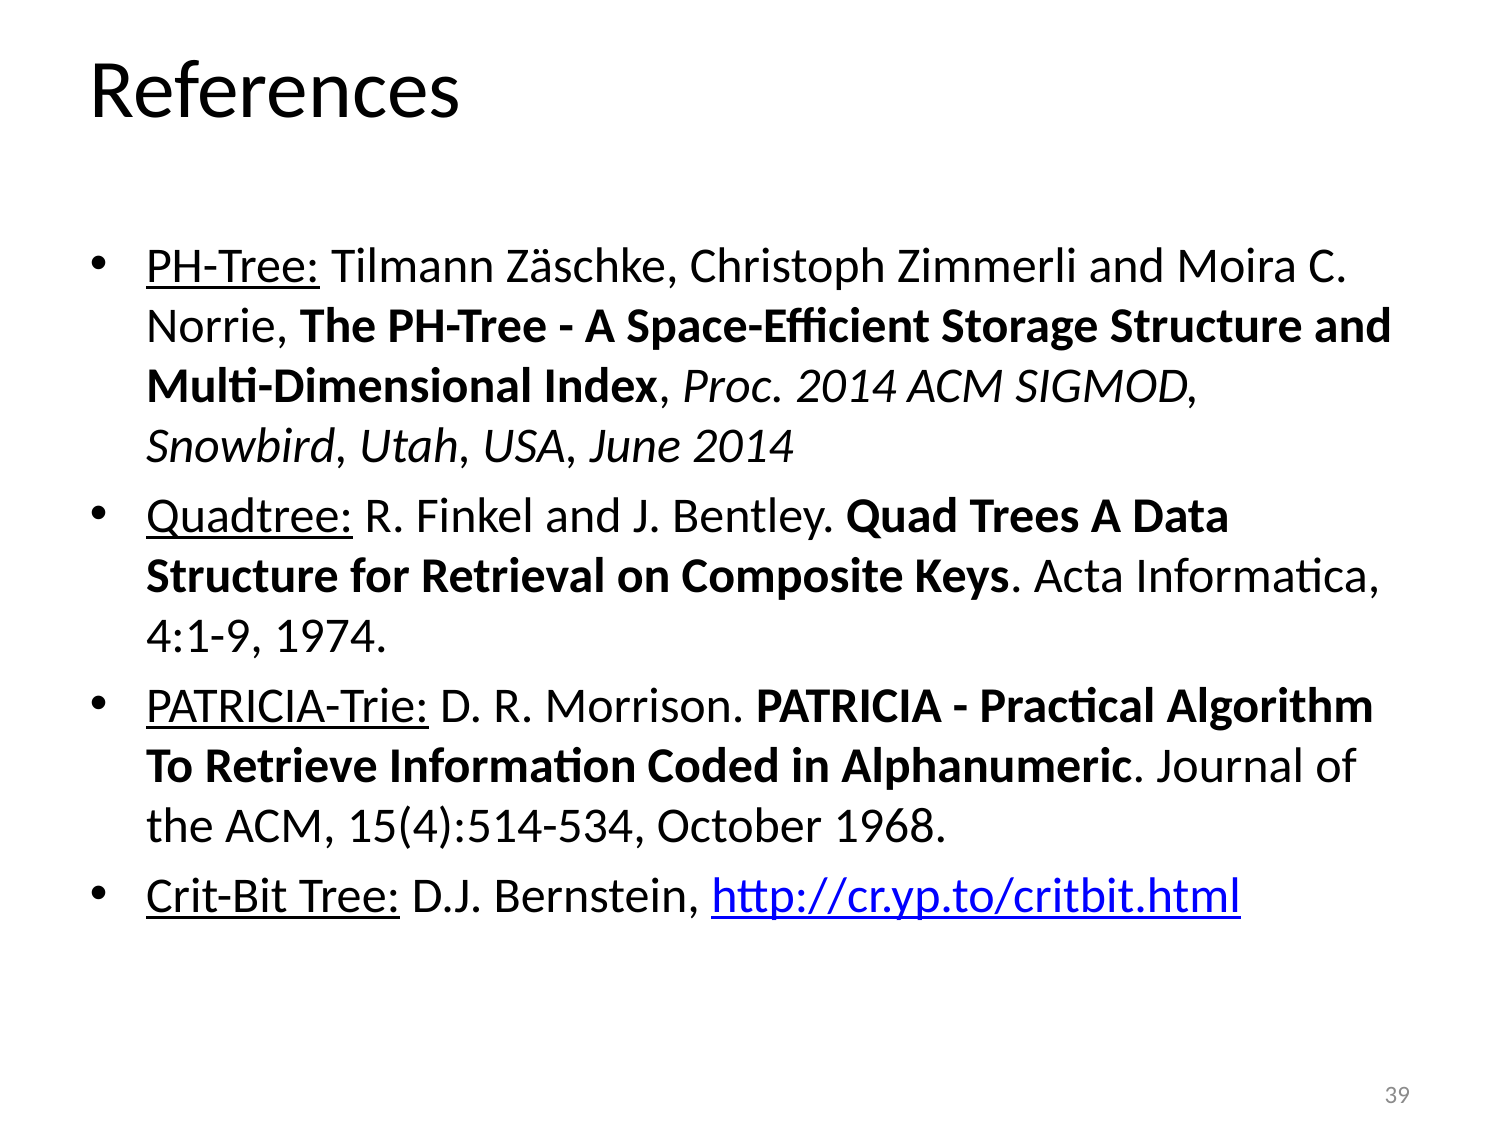

References
PH-Tree: Tilmann Zäschke, Christoph Zimmerli and Moira C. Norrie, The PH-Tree - A Space-Efficient Storage Structure and Multi-Dimensional Index, Proc. 2014 ACM SIGMOD, Snowbird, Utah, USA, June 2014
Quadtree: R. Finkel and J. Bentley. Quad Trees A Data Structure for Retrieval on Composite Keys. Acta Informatica, 4:1-9, 1974.
PATRICIA-Trie: D. R. Morrison. PATRICIA - Practical Algorithm To Retrieve Information Coded in Alphanumeric. Journal of the ACM, 15(4):514-534, October 1968.
Crit-Bit Tree: D.J. Bernstein, http://cr.yp.to/critbit.html